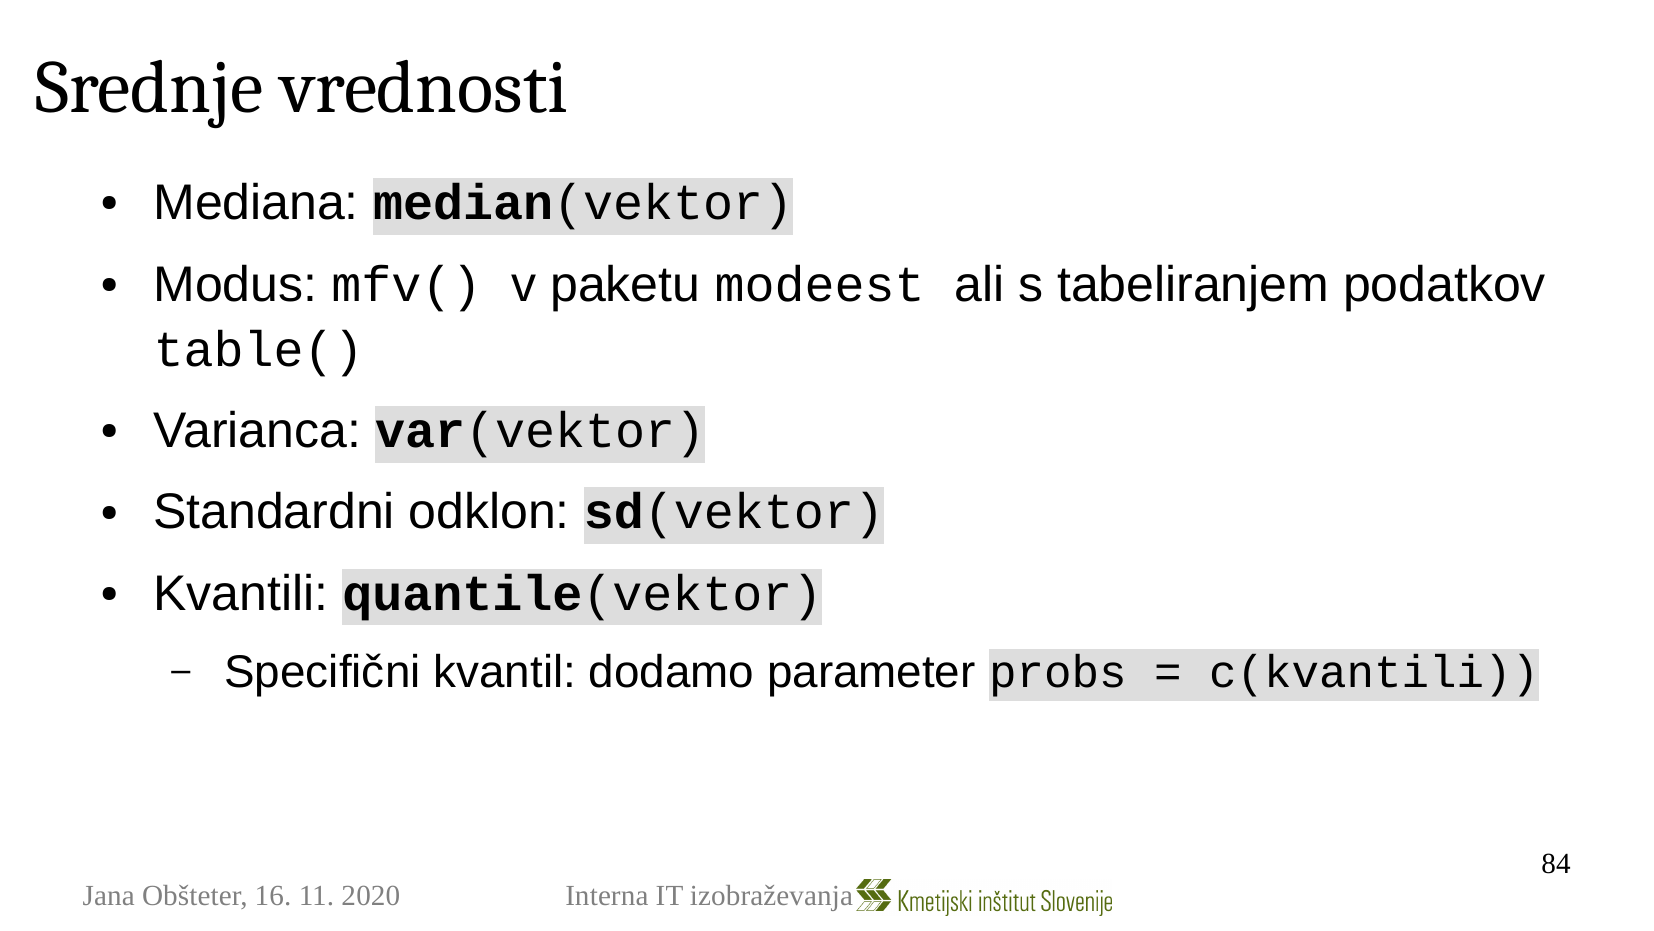

# Srednje vrednosti
Mediana: median(vektor)
Modus: mfv() v paketu modeest ali s tabeliranjem podatkov table()
Varianca: var(vektor)
Standardni odklon: sd(vektor)
Kvantili: quantile(vektor)
Specifični kvantil: dodamo parameter probs = c(kvantili))
84